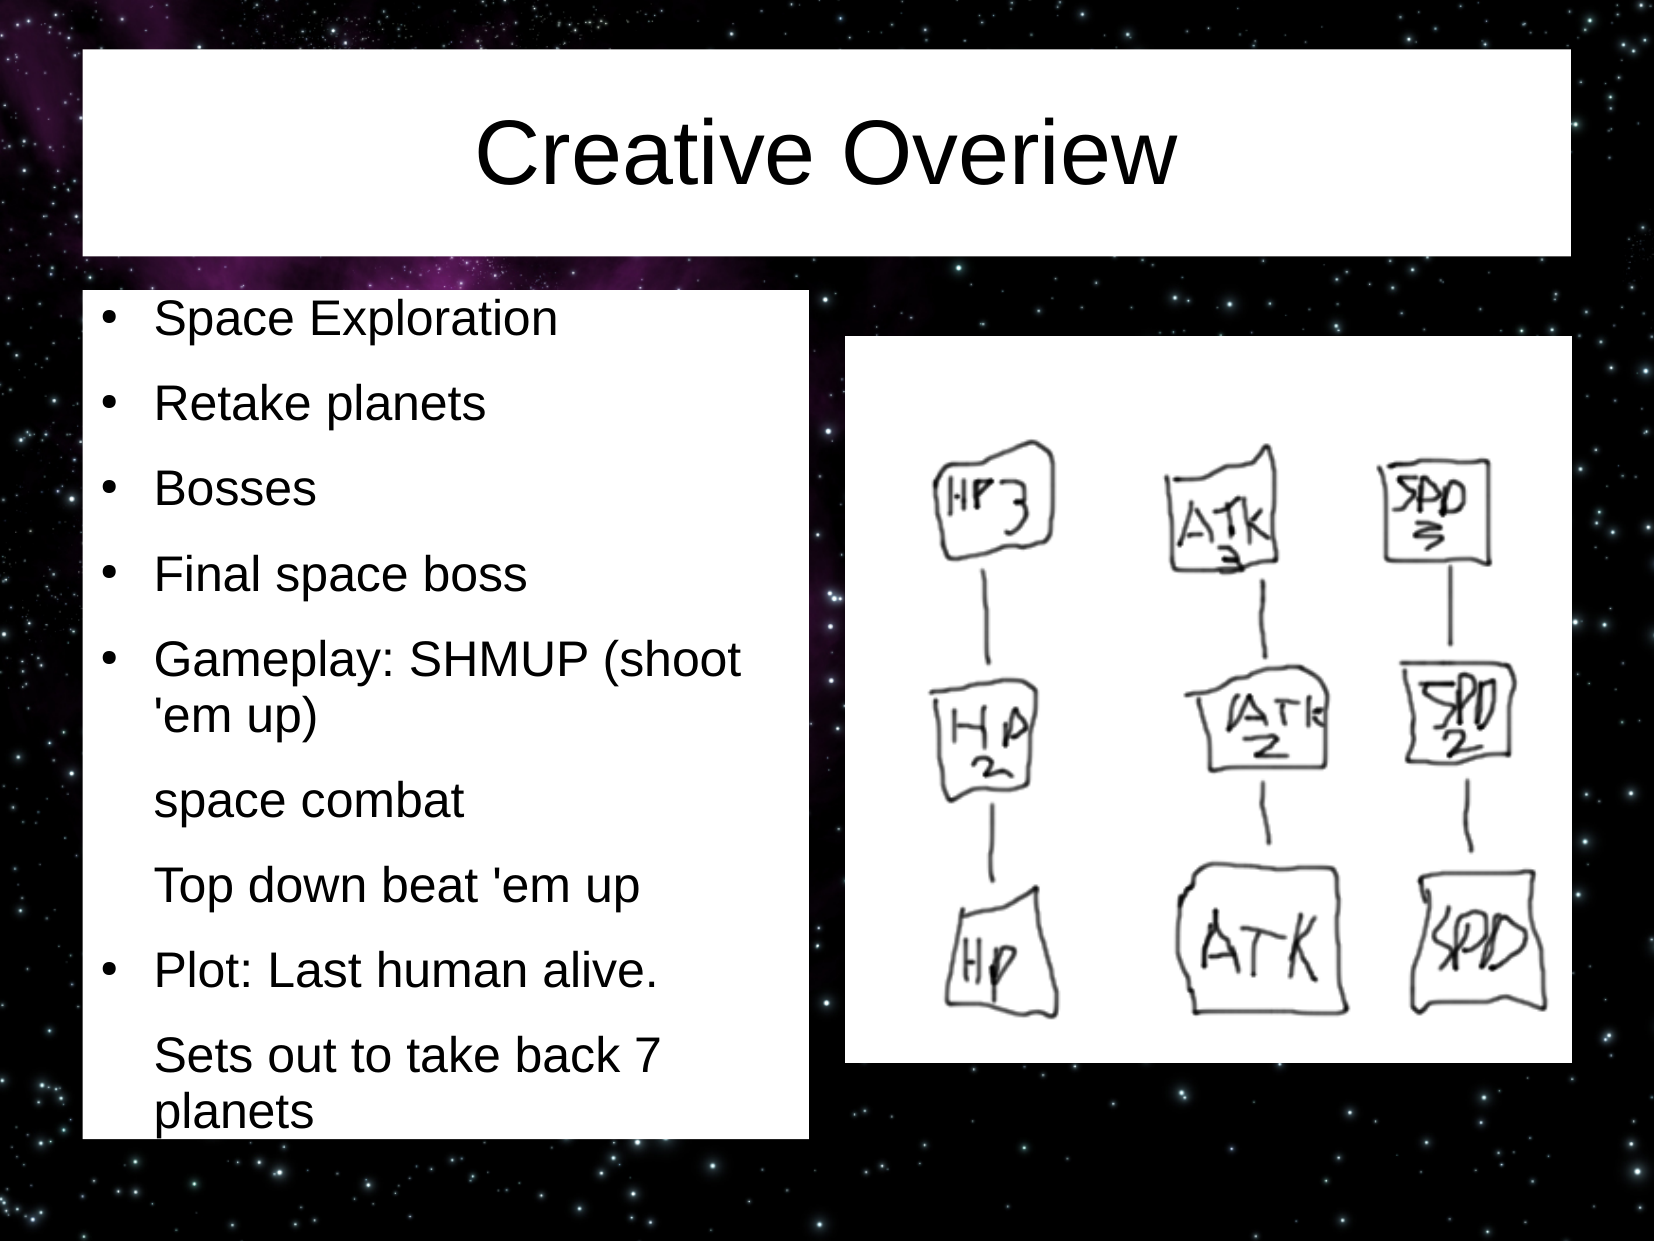

# Creative Overiew
Space Exploration
Retake planets
Bosses
Final space boss
Gameplay: SHMUP (shoot 'em up)
space combat
Top down beat 'em up
Plot: Last human alive.
Sets out to take back 7 planets